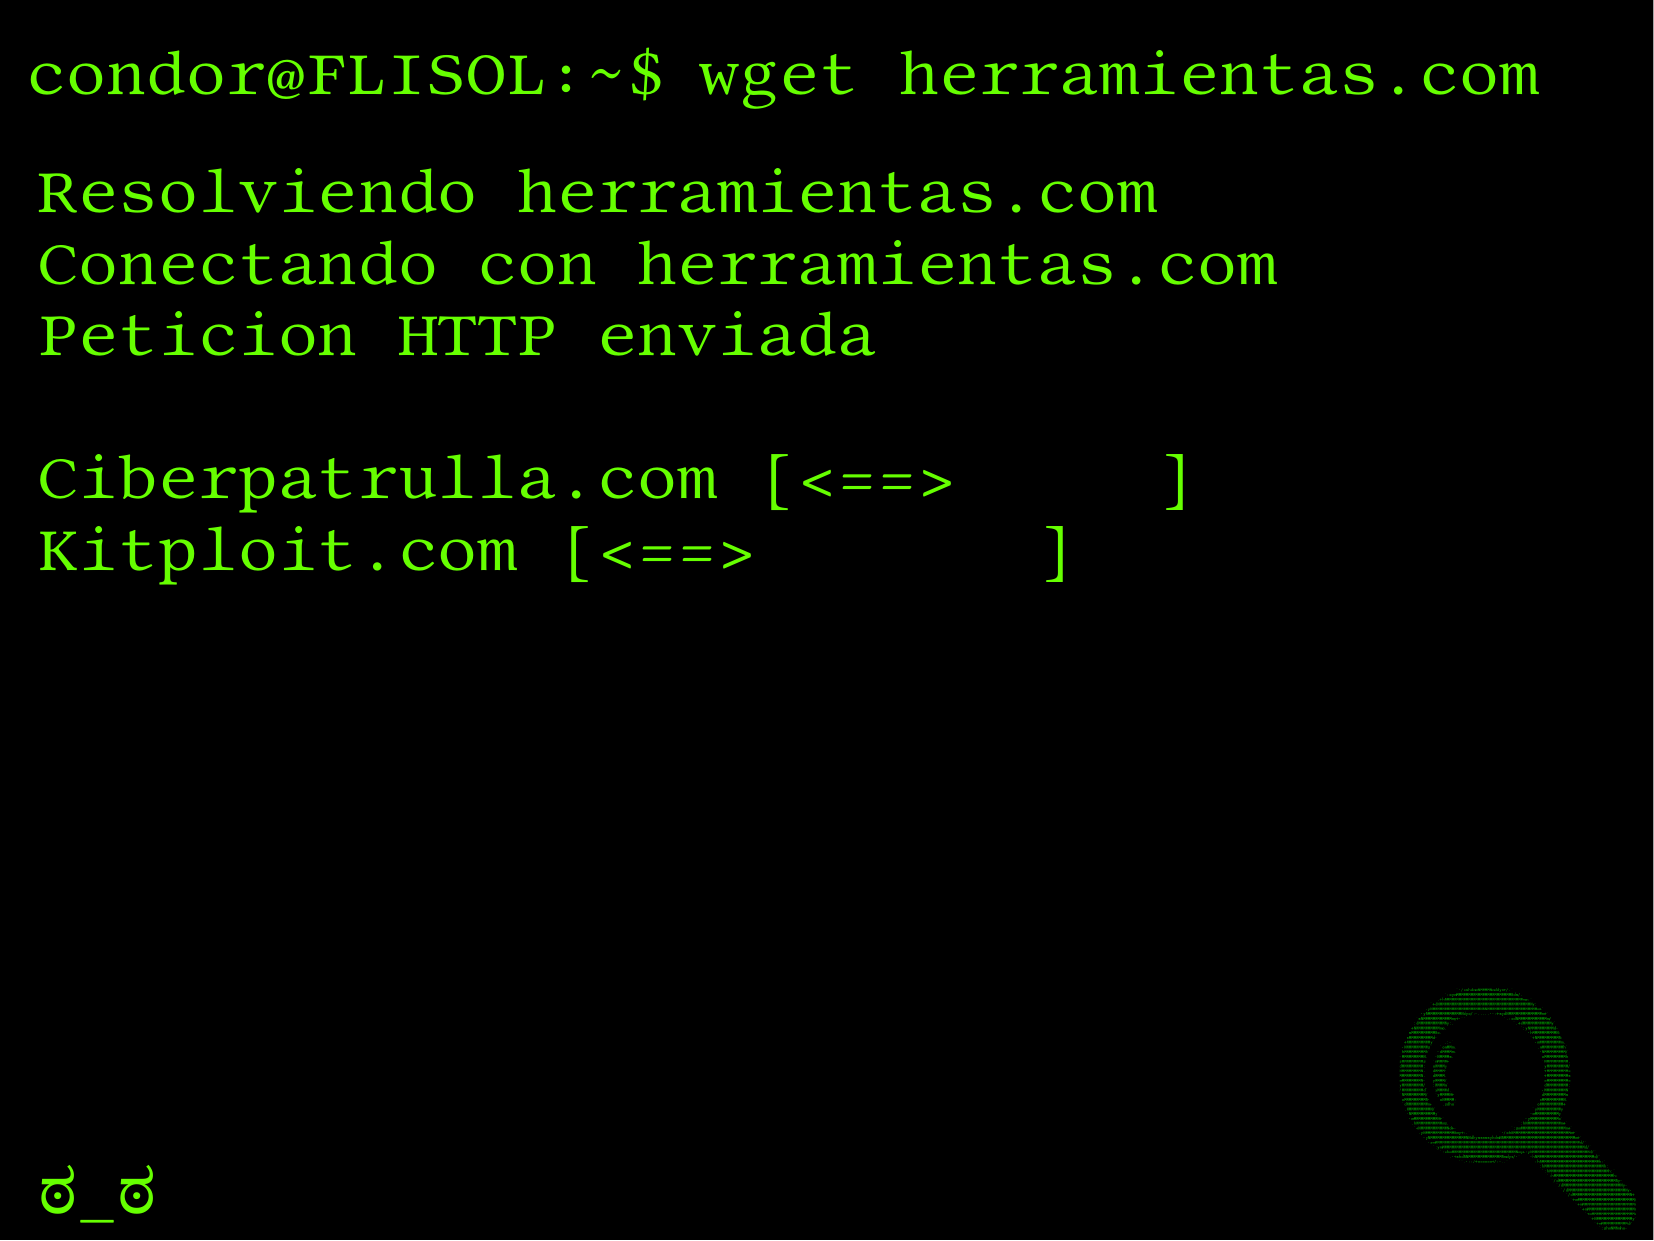

condor@FLISOL:~$
wget herramientas.com
Resolviendo herramientas.com
Conectando con herramientas.com
Peticion HTTP enviada
Ciberpatrulla.com [<==> ]
Kitploit.com [<==> ]
ಠ_ಠ